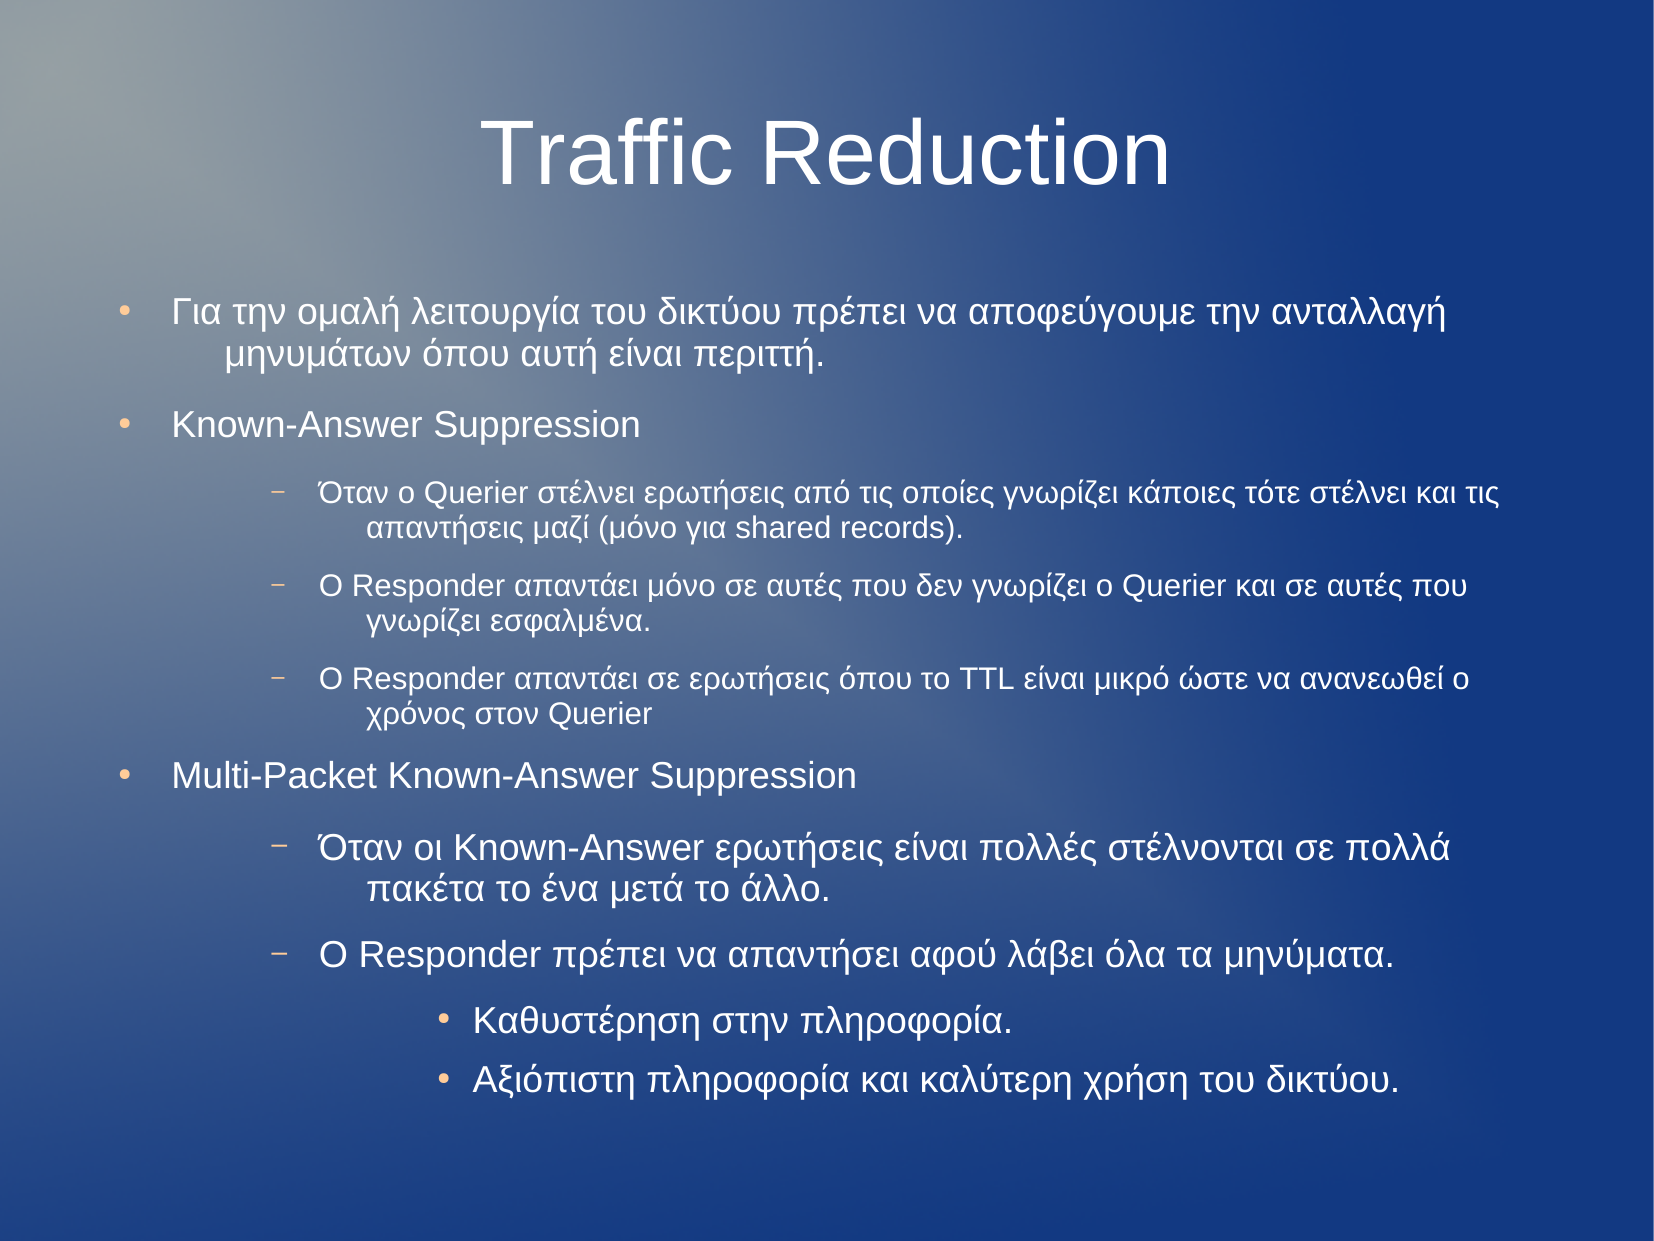

# Traffic Reduction
Για την ομαλή λειτουργία του δικτύου πρέπει να αποφεύγουμε την ανταλλαγή μηνυμάτων όπου αυτή είναι περιττή.
Known-Answer Suppression
Όταν ο Querier στέλνει ερωτήσεις από τις οποίες γνωρίζει κάποιες τότε στέλνει και τις απαντήσεις μαζί (μόνο για shared records).
Ο Responder απαντάει μόνο σε αυτές που δεν γνωρίζει ο Querier και σε αυτές που γνωρίζει εσφαλμένα.
Ο Responder απαντάει σε ερωτήσεις όπου το TTL είναι μικρό ώστε να ανανεωθεί ο χρόνος στον Querier
Multi-Packet Known-Answer Suppression
Όταν οι Known-Answer ερωτήσεις είναι πολλές στέλνονται σε πολλά πακέτα το ένα μετά το άλλο.
Ο Responder πρέπει να απαντήσει αφού λάβει όλα τα μηνύματα.
Καθυστέρηση στην πληροφορία.
Αξιόπιστη πληροφορία και καλύτερη χρήση του δικτύου.